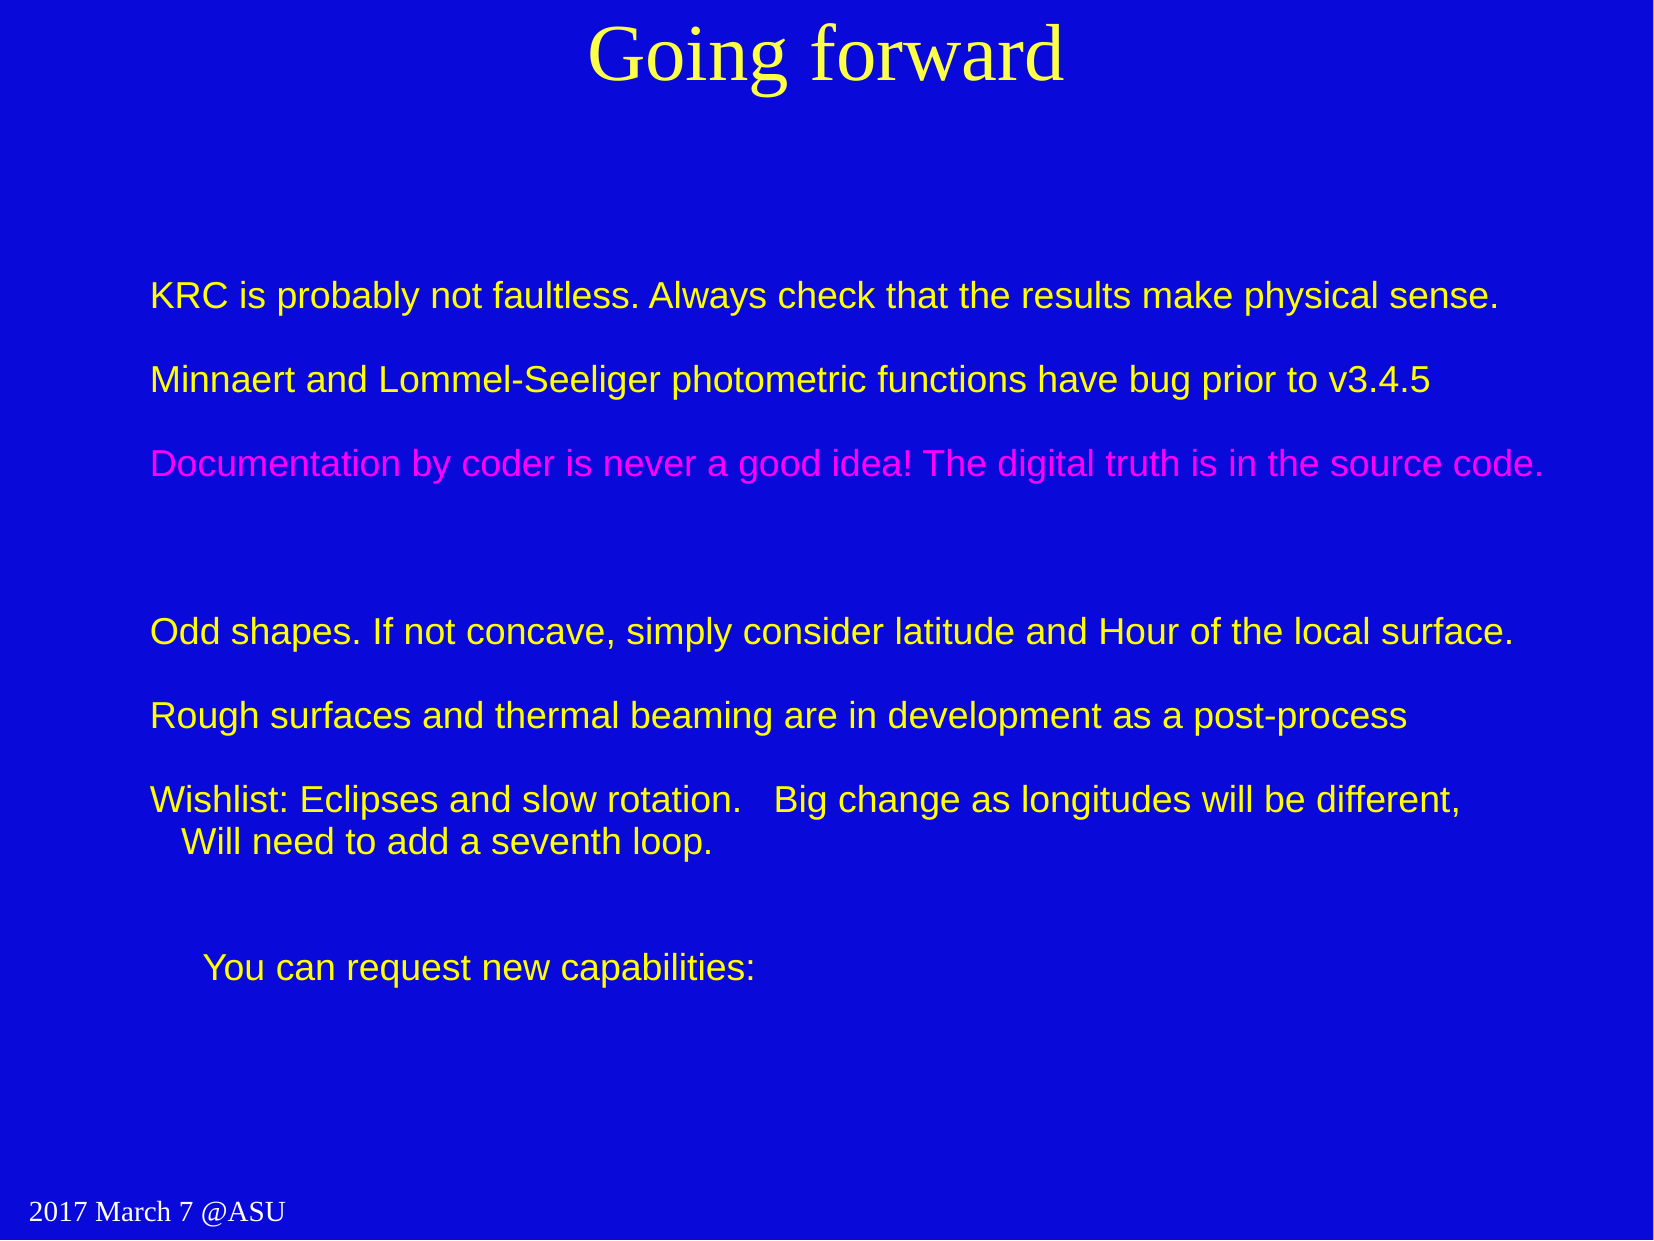

# Going forward
KRC is probably not faultless. Always check that the results make physical sense.
Minnaert and Lommel-Seeliger photometric functions have bug prior to v3.4.5
Documentation by coder is never a good idea! The digital truth is in the source code.
Odd shapes. If not concave, simply consider latitude and Hour of the local surface.
Rough surfaces and thermal beaming are in development as a post-process
Wishlist: Eclipses and slow rotation. Big change as longitudes will be different,
 Will need to add a seventh loop.
 You can request new capabilities: